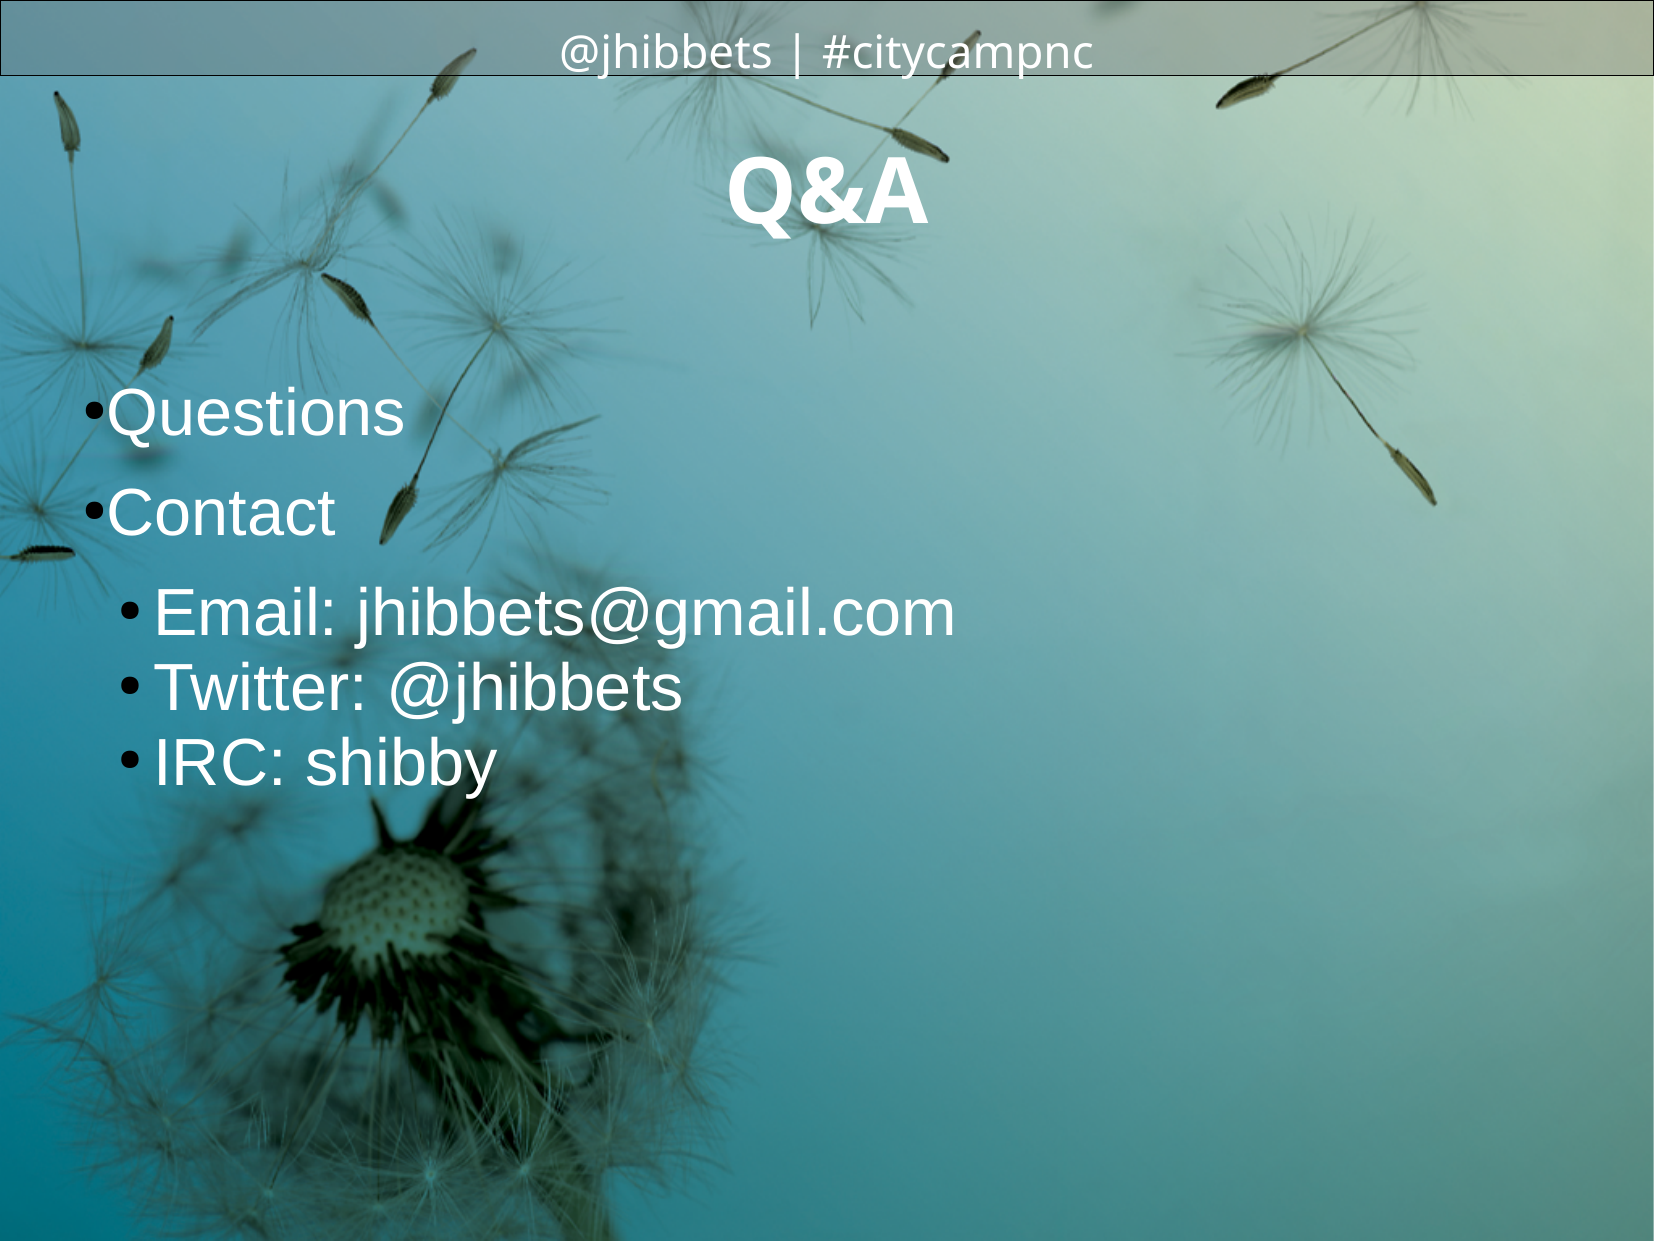

# Q&A
Questions
Contact
Email: jhibbets@gmail.com
Twitter: @jhibbets
IRC: shibby